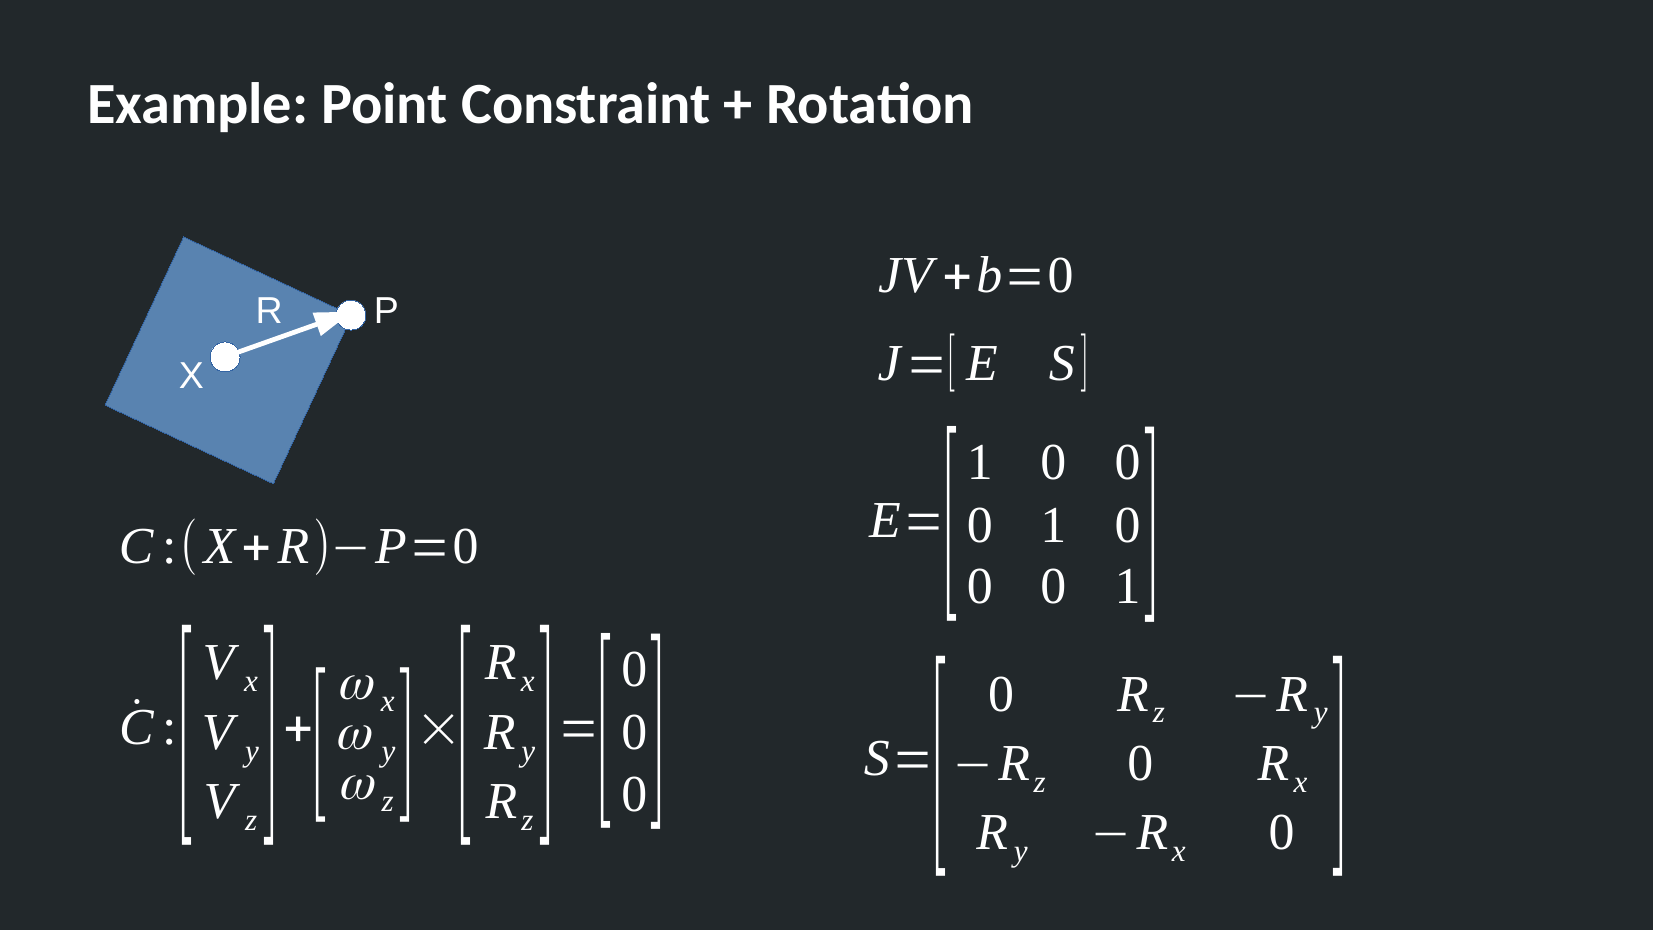

Example: Point Constraint + Rotation
R
P
X